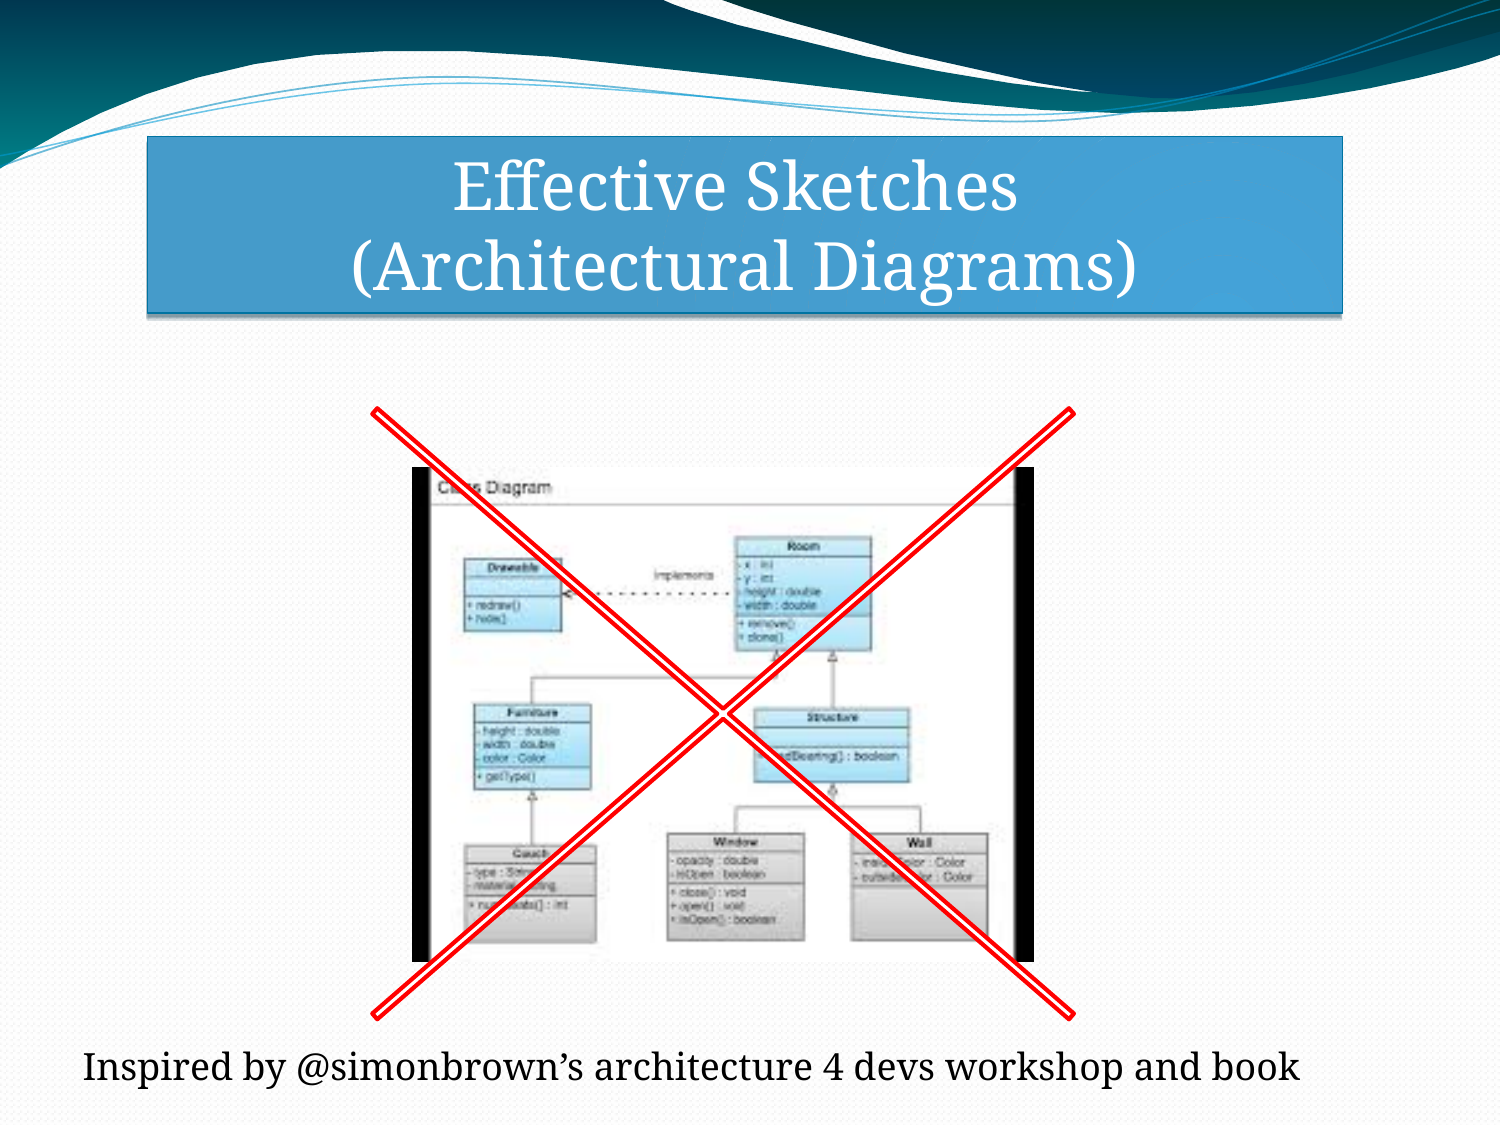

Effective Sketches
(Architectural Diagrams)
Inspired by @simonbrown’s architecture 4 devs workshop and book